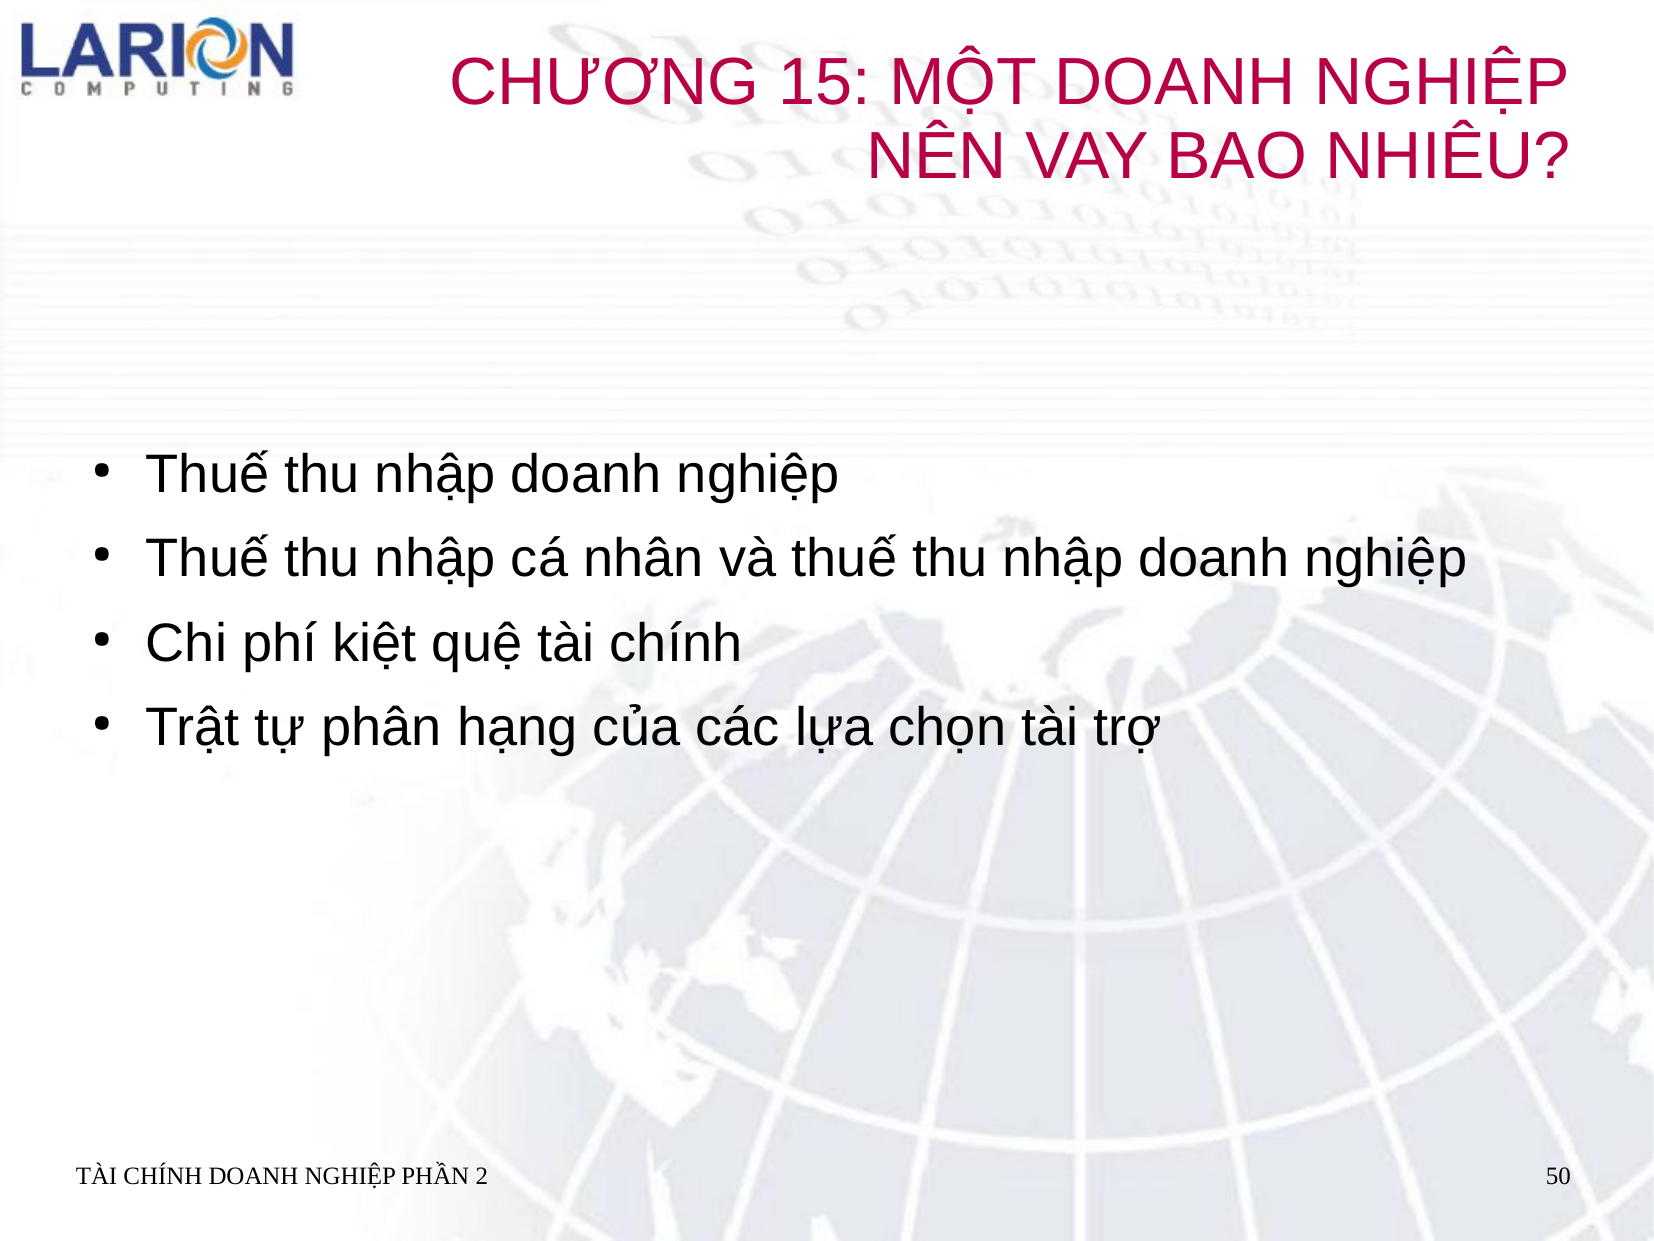

# CHƯƠNG 15: MỘT DOANH NGHIỆP NÊN VAY BAO NHIÊU?
Thuế thu nhập doanh nghiệp
Thuế thu nhập cá nhân và thuế thu nhập doanh nghiệp
Chi phí kiệt quệ tài chính
Trật tự phân hạng của các lựa chọn tài trợ
TÀI CHÍNH DOANH NGHIỆP PHẦN 2
50